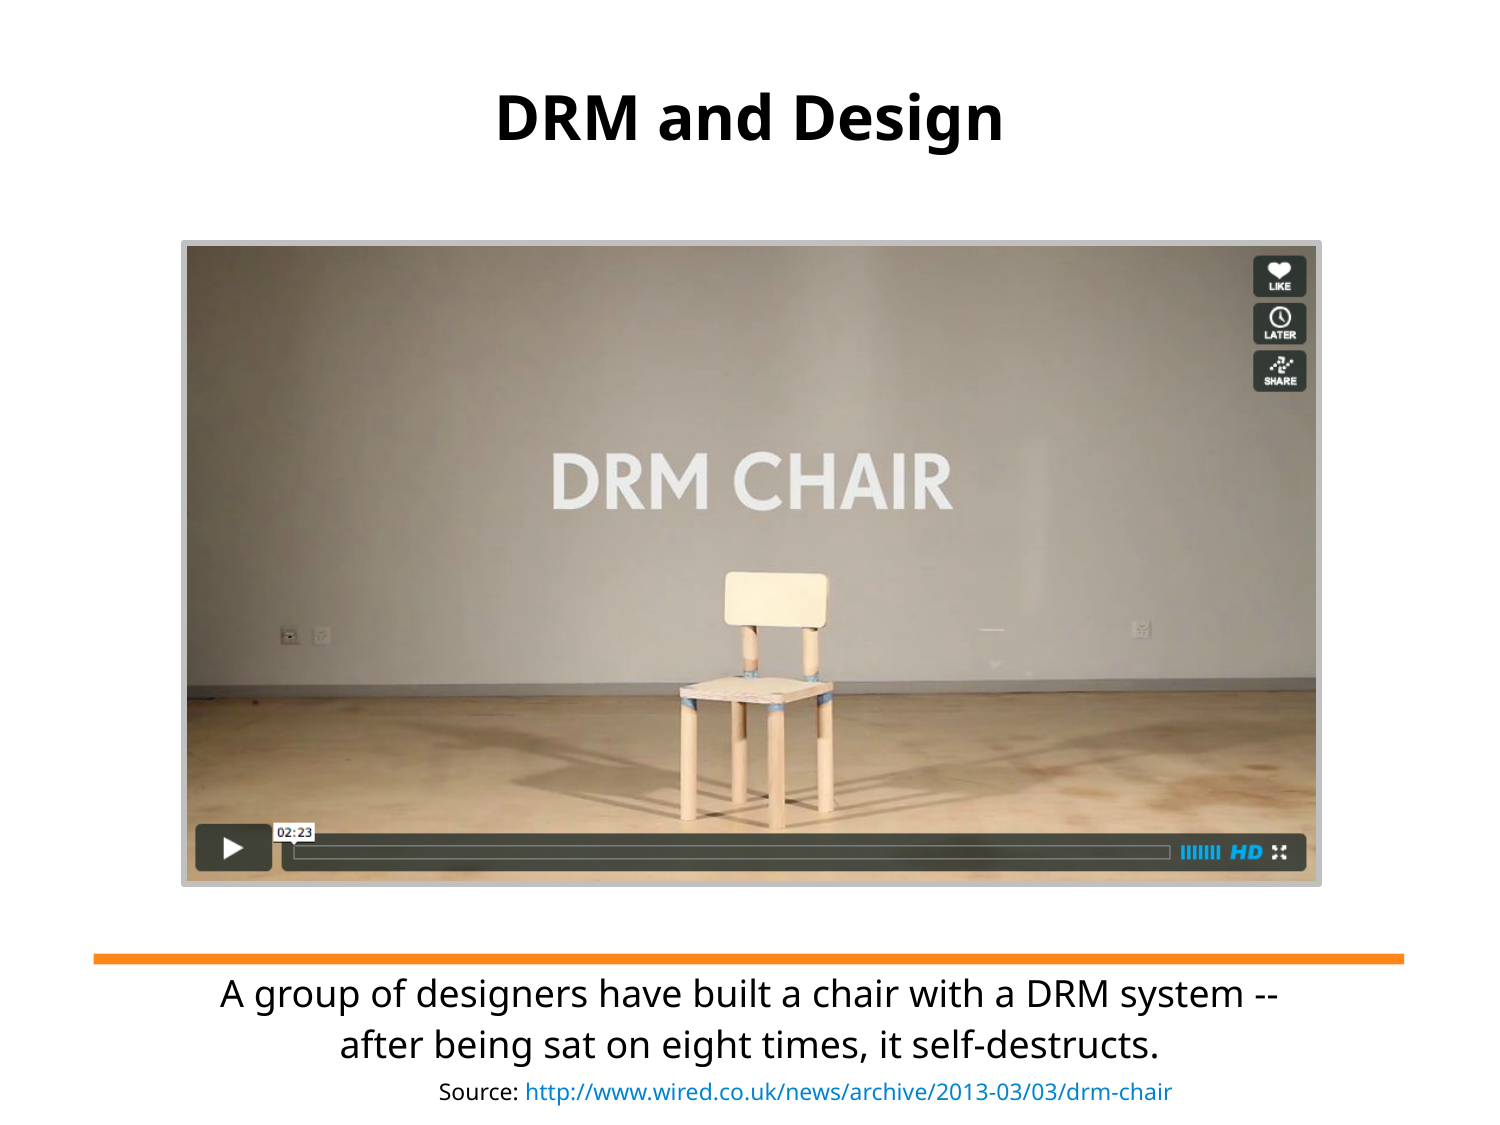

# DRM and Design
A group of designers have built a chair with a DRM system -- after being sat on eight times, it self-destructs.
Source: http://www.wired.co.uk/news/archive/2013-03/03/drm-chair